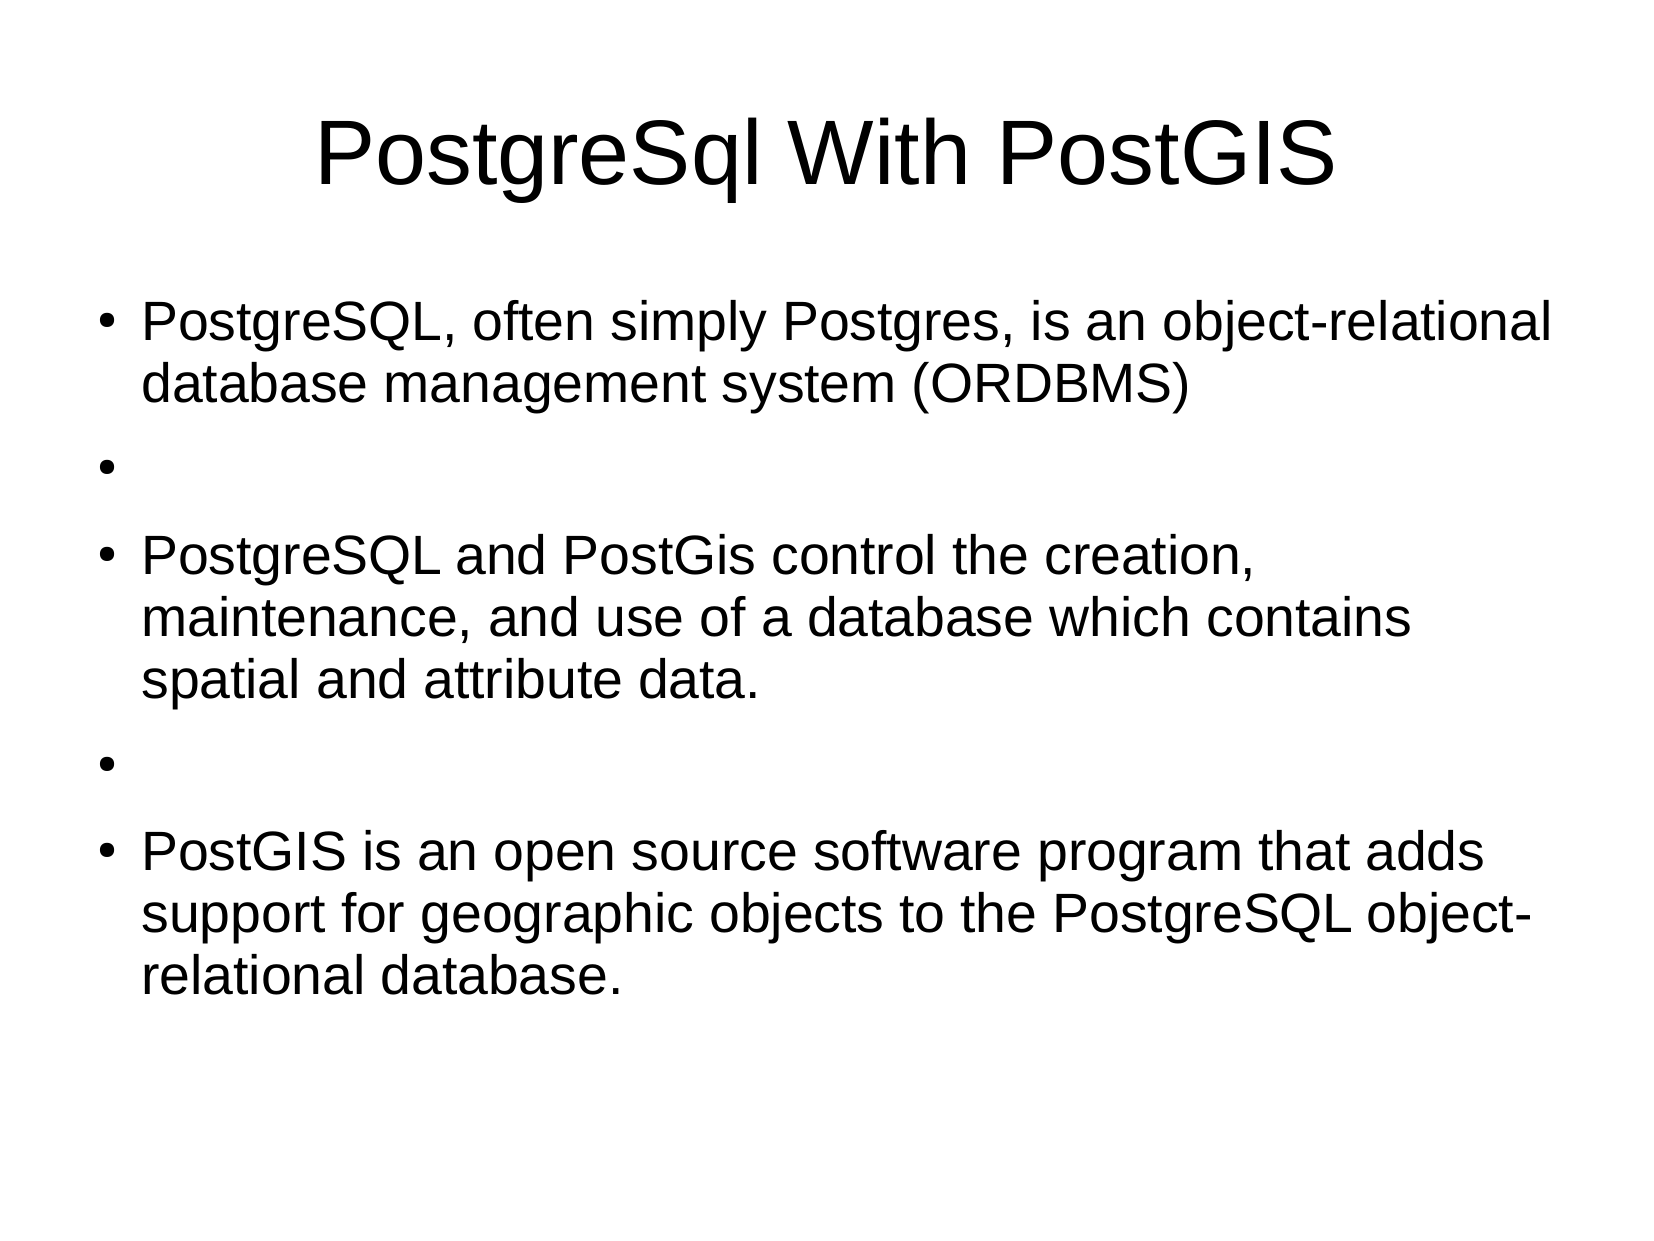

# PostgreSql With PostGIS
PostgreSQL, often simply Postgres, is an object-relational database management system (ORDBMS)
PostgreSQL and PostGis control the creation, maintenance, and use of a database which contains spatial and attribute data.
PostGIS is an open source software program that adds support for geographic objects to the PostgreSQL object-relational database.